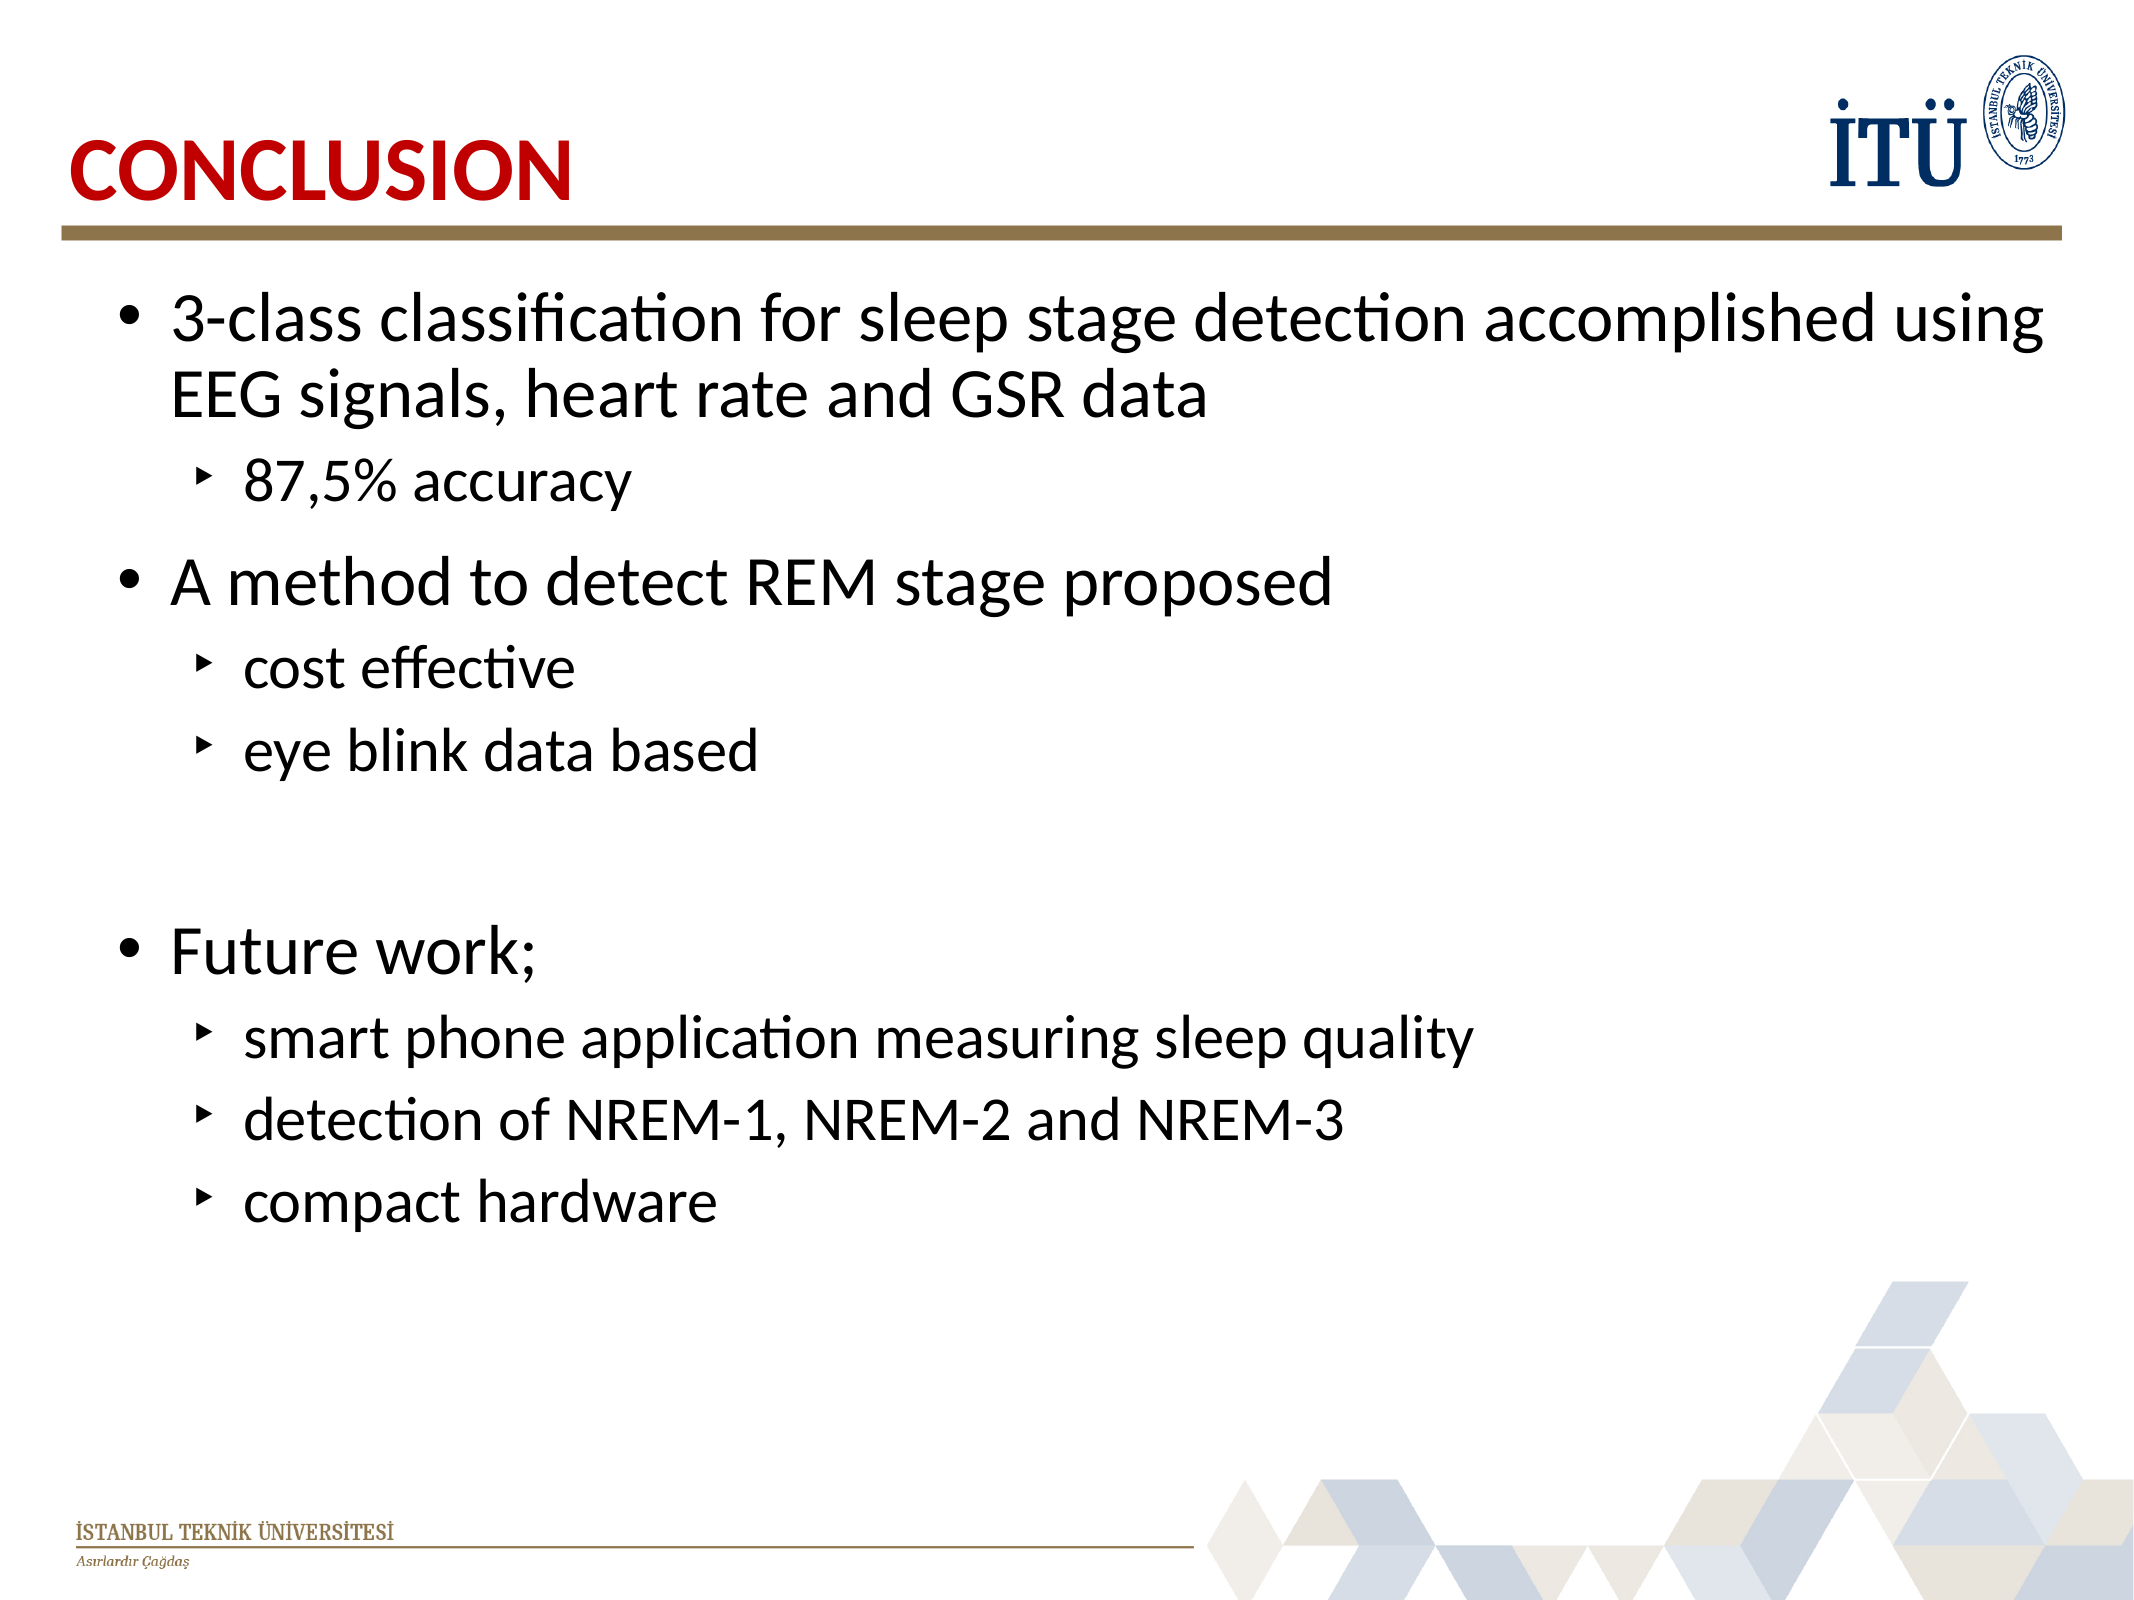

CONCLUSION
# 3-class classification for sleep stage detection accomplished using EEG signals, heart rate and GSR data
87,5% accuracy
A method to detect REM stage proposed
cost effective
eye blink data based
Future work;
smart phone application measuring sleep quality
detection of NREM-1, NREM-2 and NREM-3
compact hardware